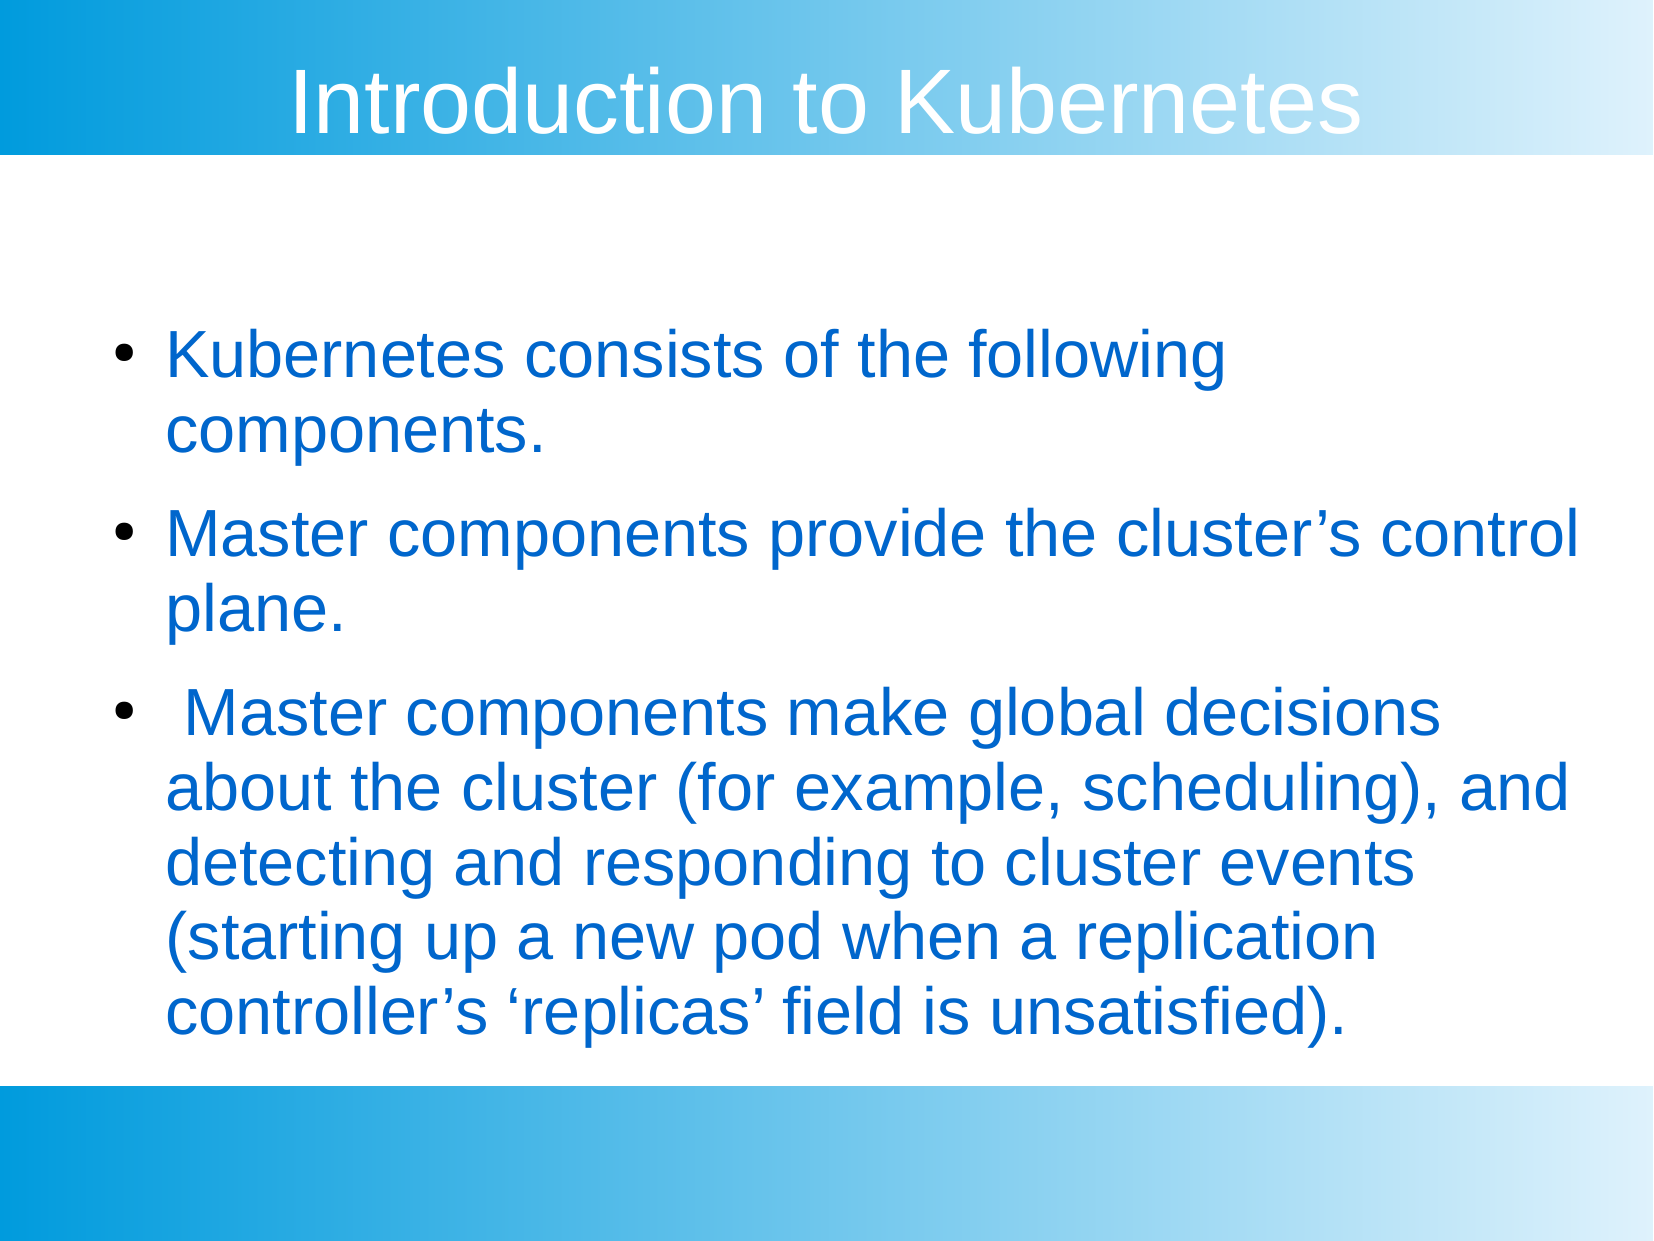

# Introduction to Kubernetes
Kubernetes consists of the following components.
Master components provide the cluster’s control plane.
 Master components make global decisions about the cluster (for example, scheduling), and detecting and responding to cluster events (starting up a new pod when a replication controller’s ‘replicas’ field is unsatisfied).